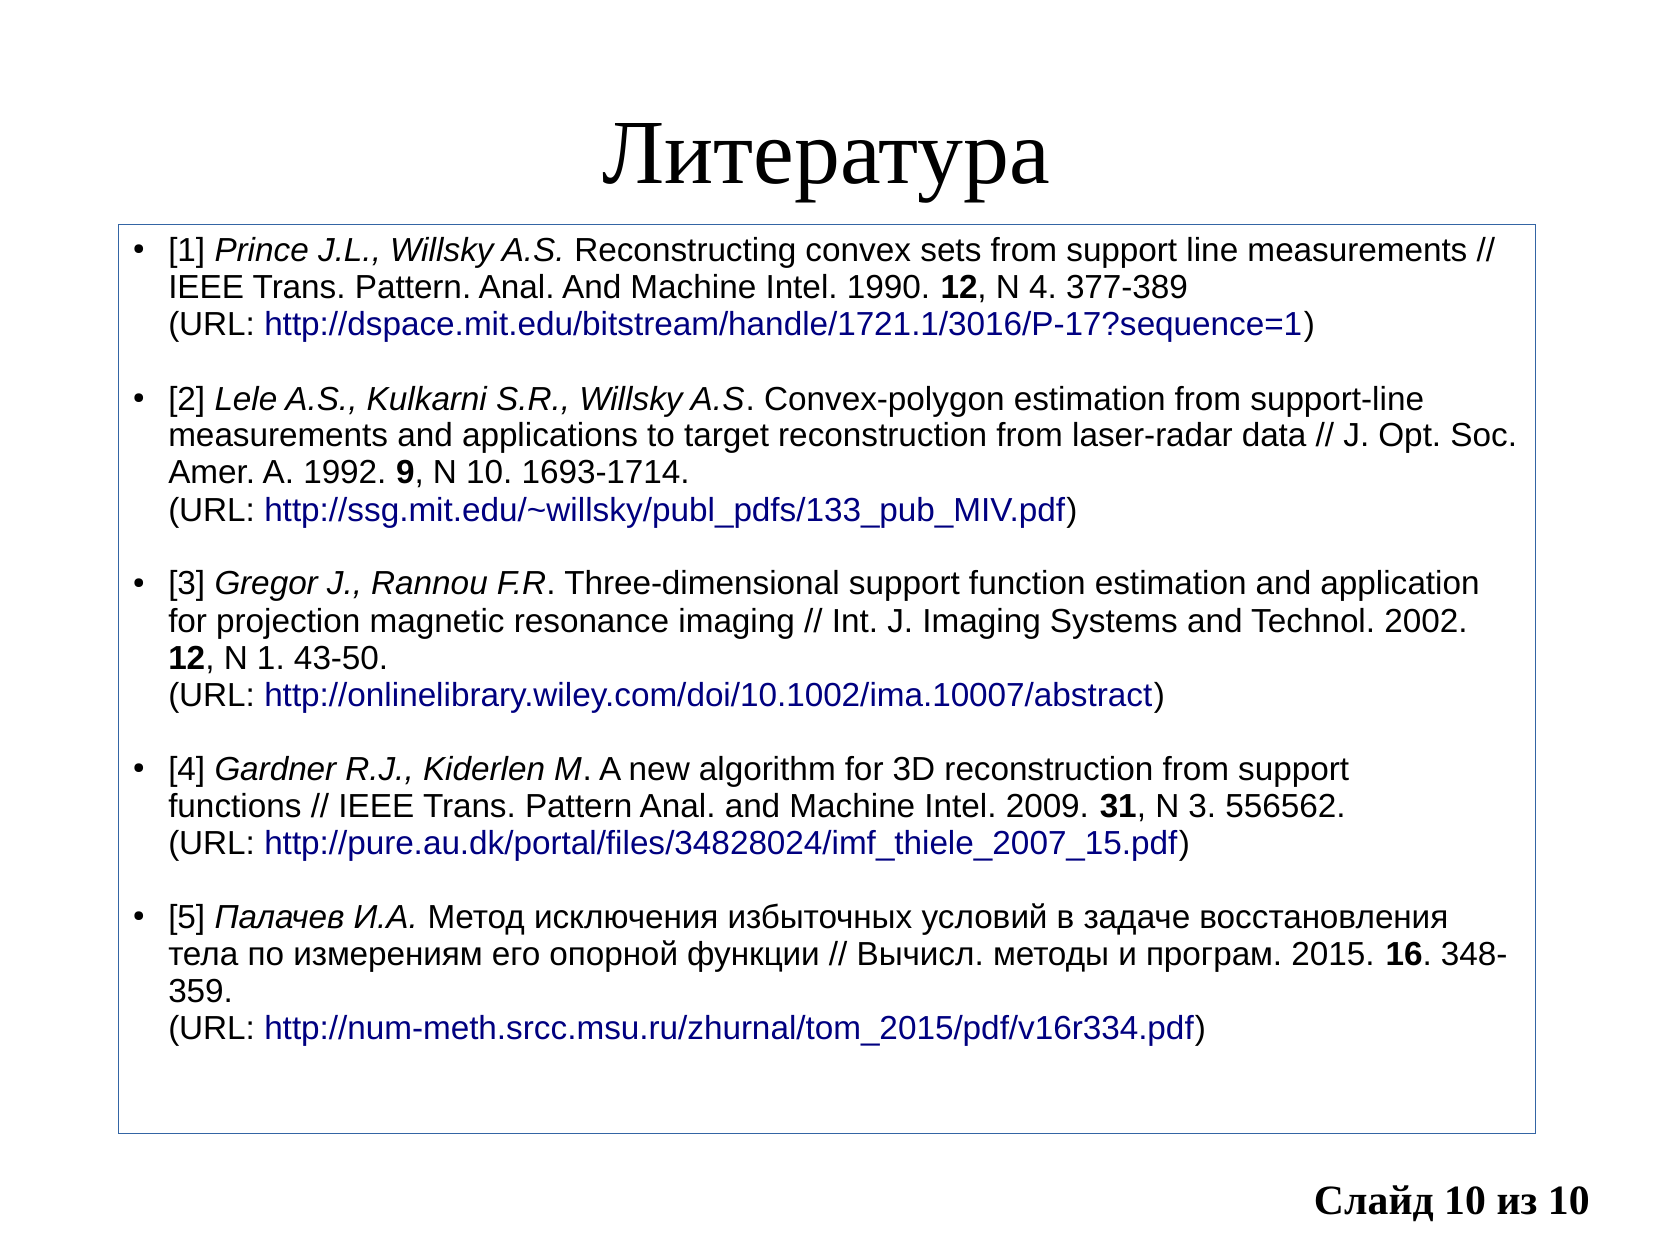

# Литература
[1] Prince J.L., Willsky A.S. Reconstructing convex sets from support line measurements // IEEE Trans. Pattern. Anal. And Machine Intel. 1990. 12, N 4. 377-389
(URL: http://dspace.mit.edu/bitstream/handle/1721.1/3016/P-17?sequence=1)
[2] Lele A.S., Kulkarni S.R., Willsky A.S. Convex-polygon estimation from support-line measurements and applications to target reconstruction from laser-radar data // J. Opt. Soc. Amer. A. 1992. 9, N 10. 1693-1714.
(URL: http://ssg.mit.edu/~willsky/publ_pdfs/133_pub_MIV.pdf)
[3] Gregor J., Rannou F.R. Three-dimensional support function estimation and application for projection magnetic resonance imaging // Int. J. Imaging Systems and Technol. 2002. 12, N 1. 43-50.
(URL: http://onlinelibrary.wiley.com/doi/10.1002/ima.10007/abstract)
[4] Gardner R.J., Kiderlen M. A new algorithm for 3D reconstruction from support functions // IEEE Trans. Pattern Anal. and Machine Intel. 2009. 31, N 3. 556562.
(URL: http://pure.au.dk/portal/files/34828024/imf_thiele_2007_15.pdf)
[5] Палачев И.А. Метод исключения избыточных условий в задаче восстановления тела по измерениям его опорной функции // Вычисл. методы и програм. 2015. 16. 348-359.
(URL: http://num-meth.srcc.msu.ru/zhurnal/tom_2015/pdf/v16r334.pdf)
10